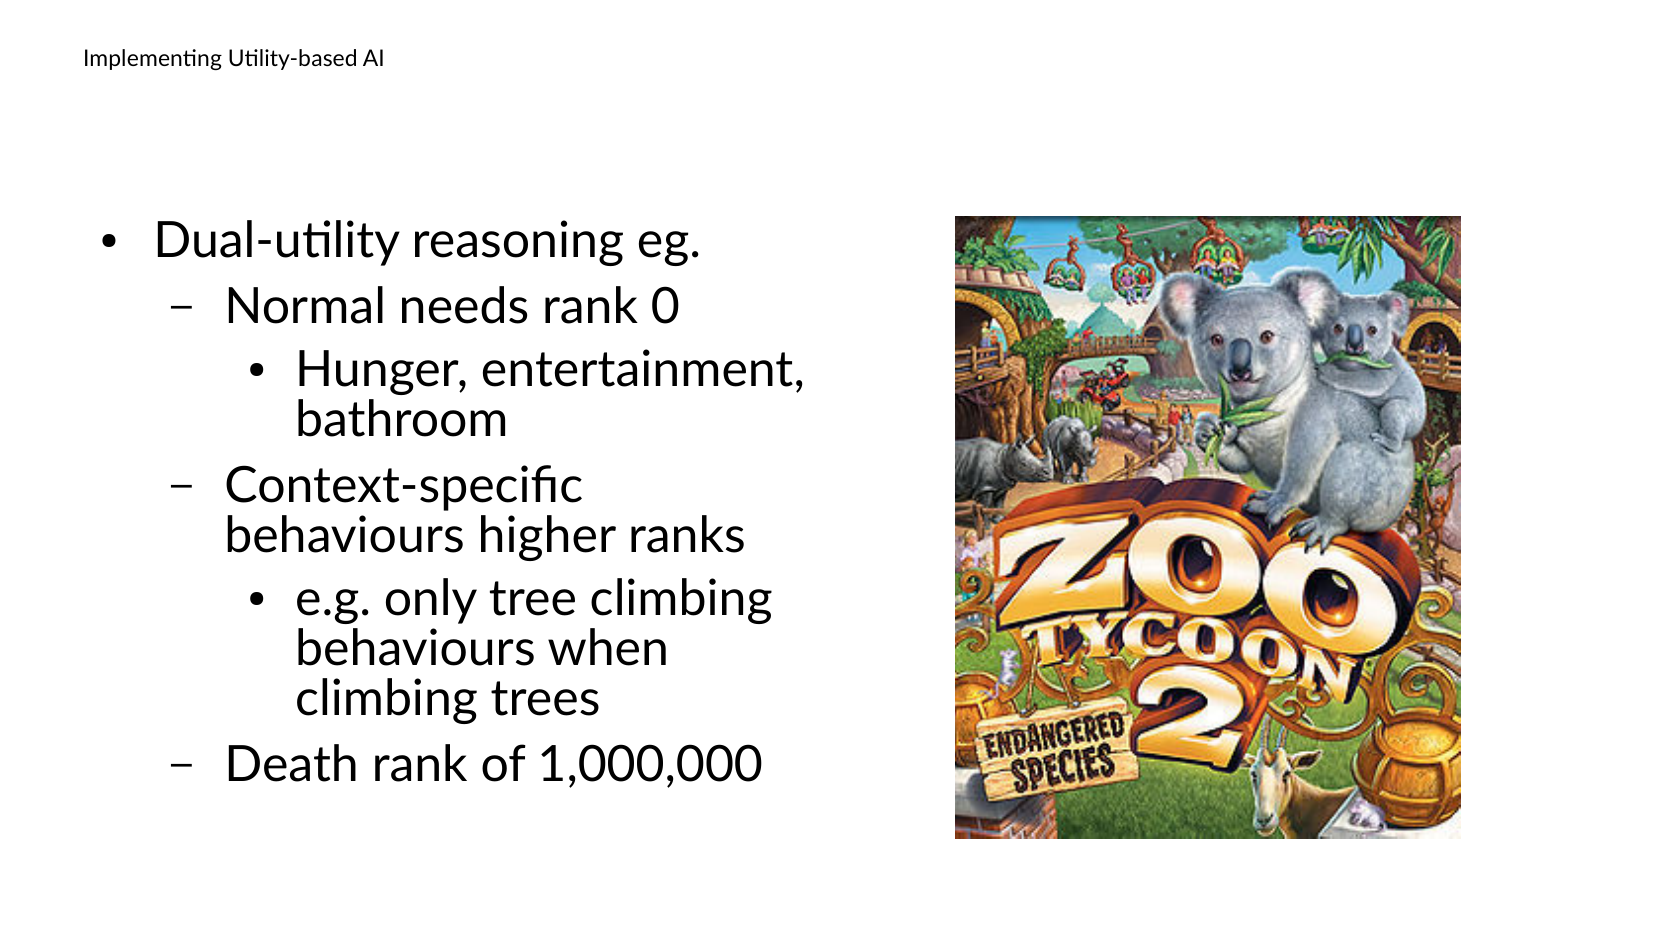

# Implementing Utility-based AI
Dual-utility reasoning eg.
Normal needs rank 0
Hunger, entertainment, bathroom
Context-specific behaviours higher ranks
e.g. only tree climbing behaviours when climbing trees
Death rank of 1,000,000